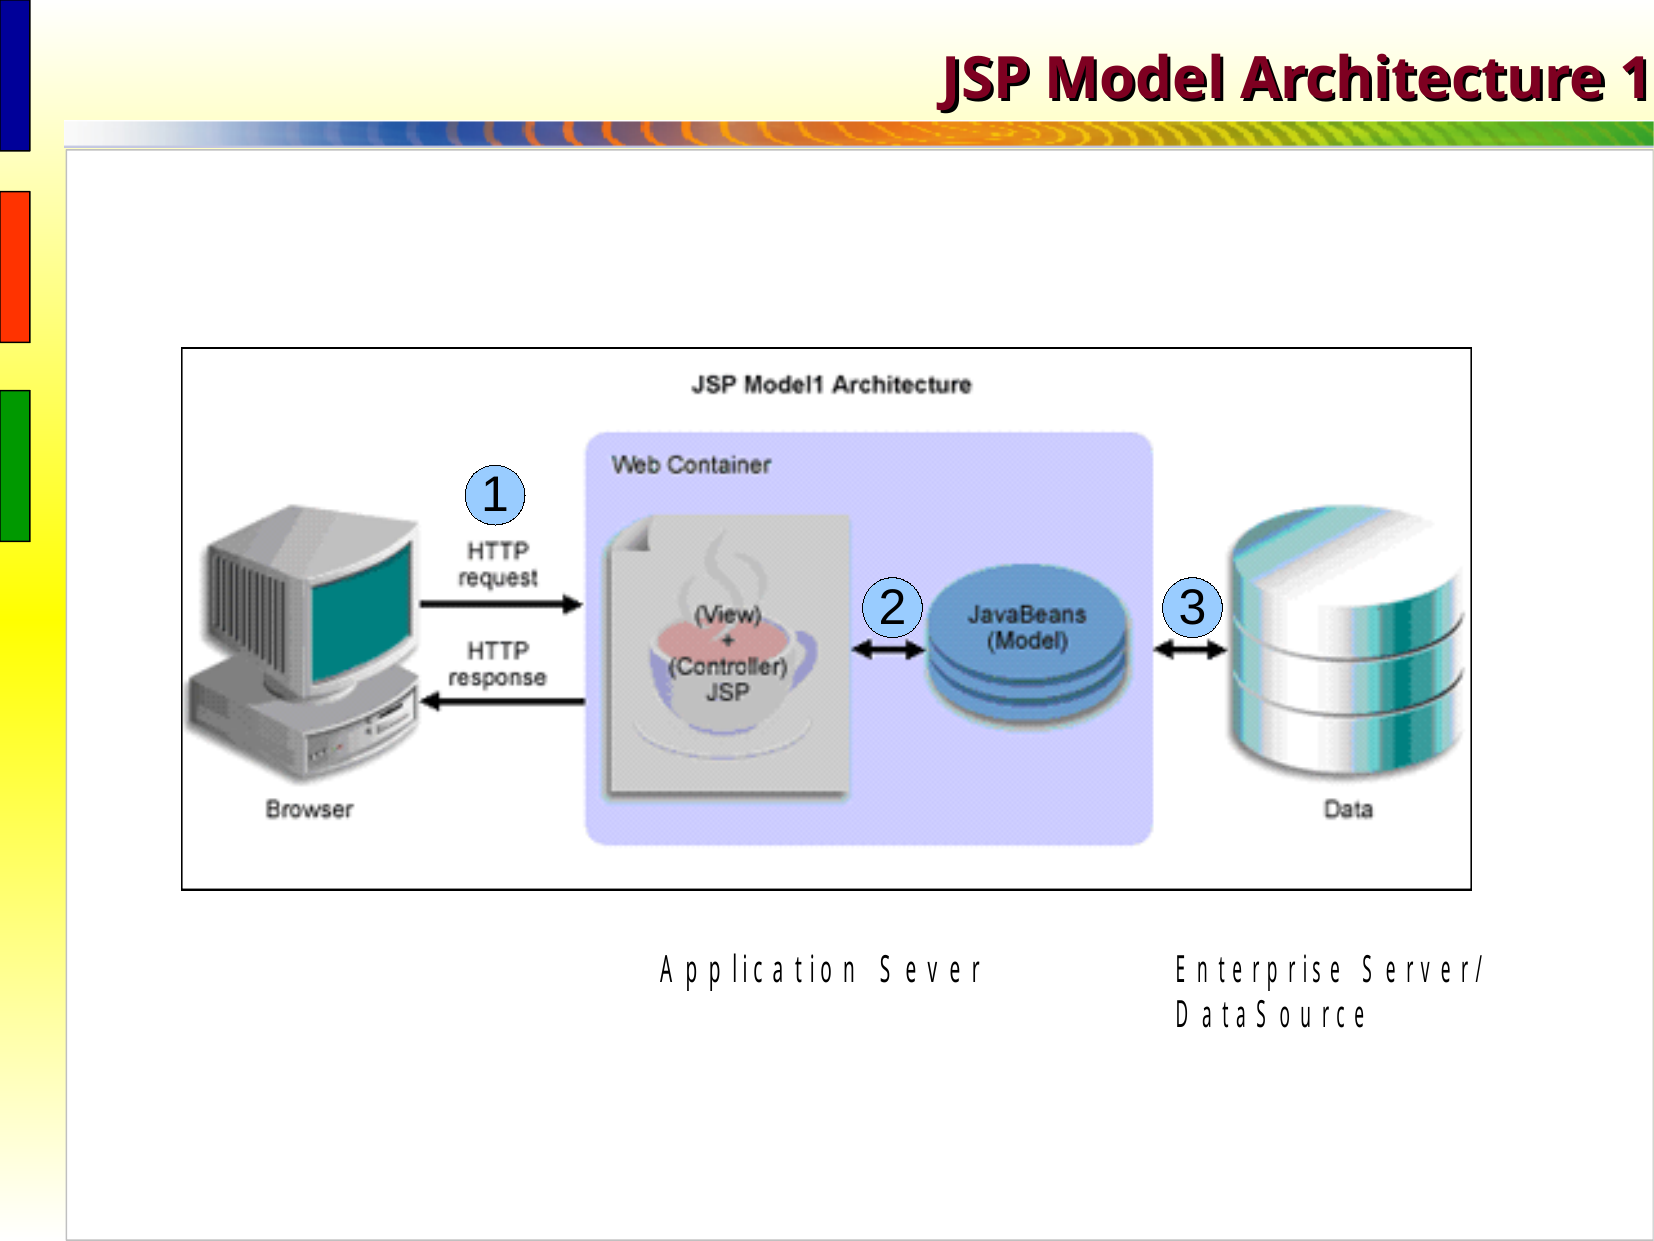

# JSP Model Architecture 1
1
2
3